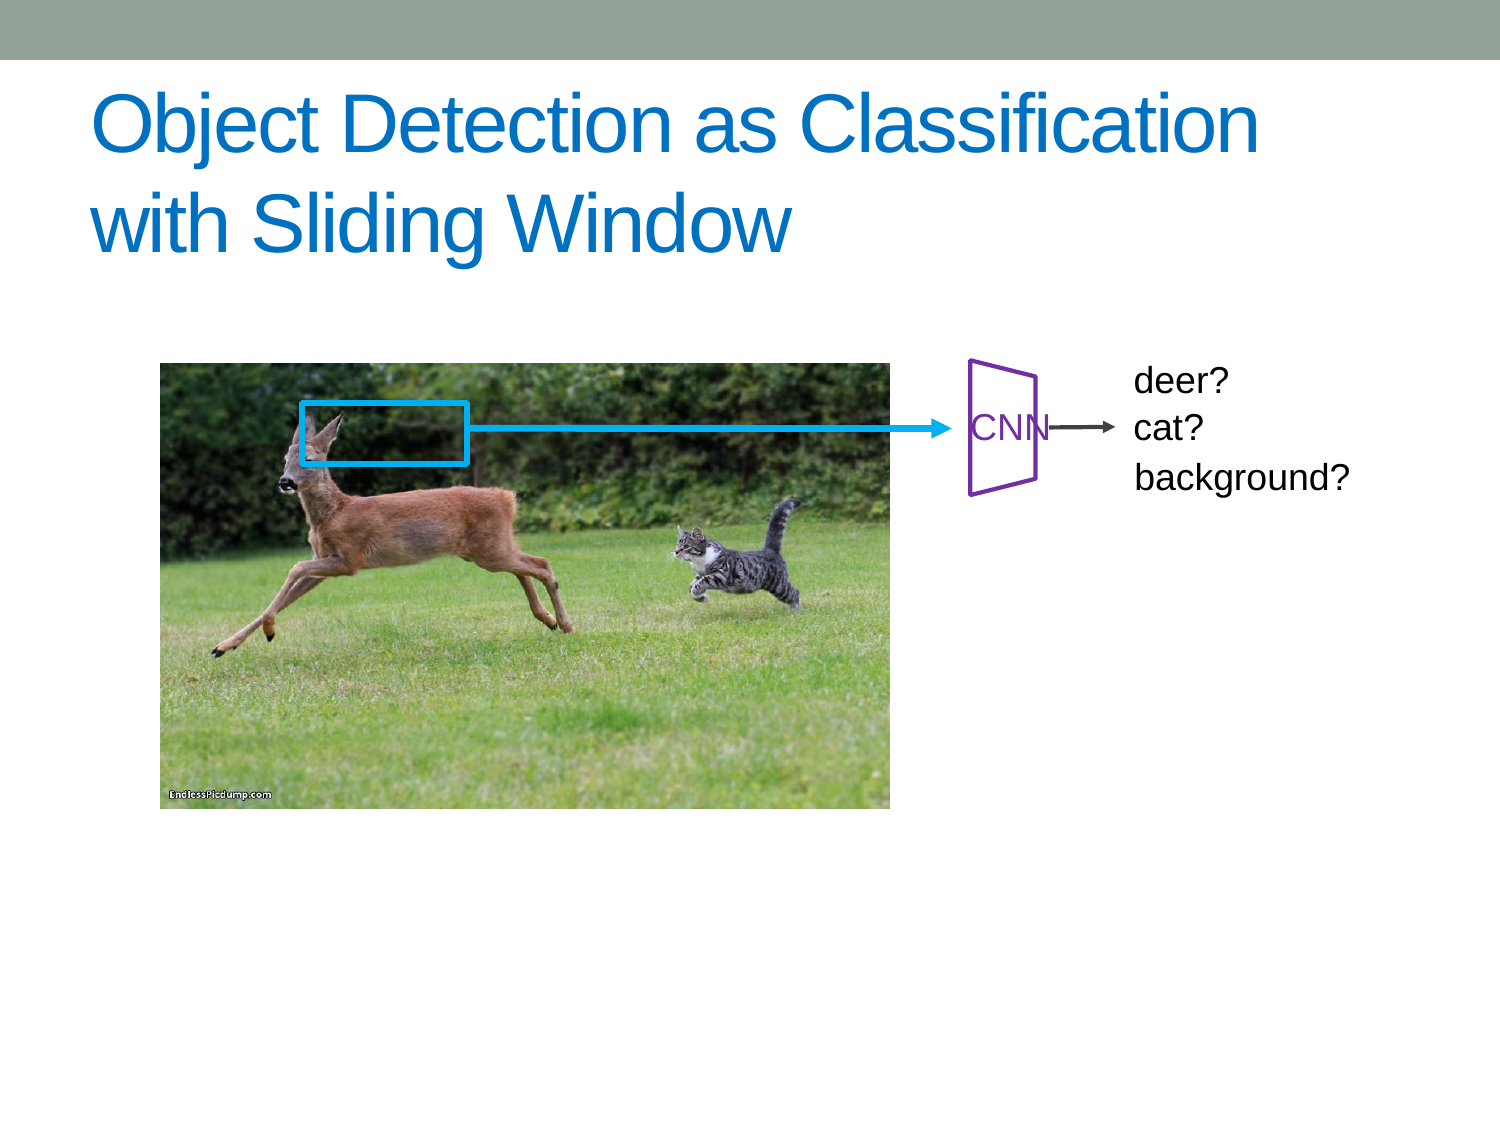

# Object Detection as Classification with Sliding Window
deer?
CNN
cat?
background?